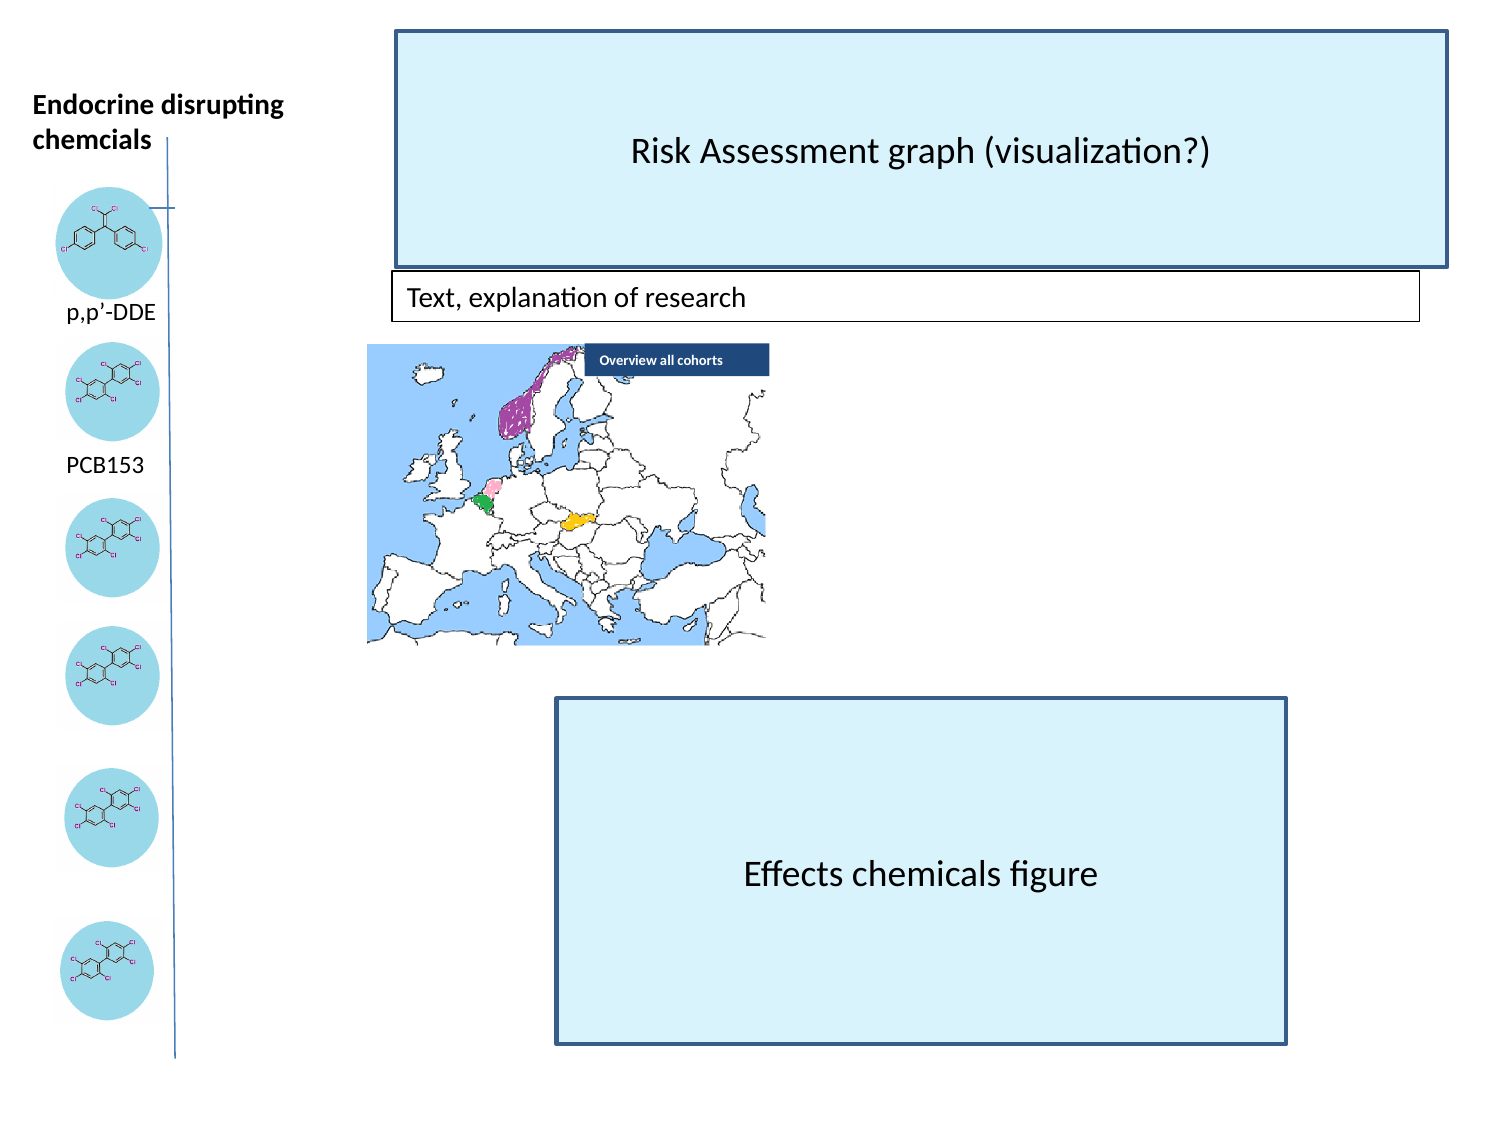

Risk Assessment graph (visualization?)
Endocrine disrupting chemcials
Text, explanation of research
p,p’-DDE
Overview all cohorts
PCB153
Effects chemicals figure